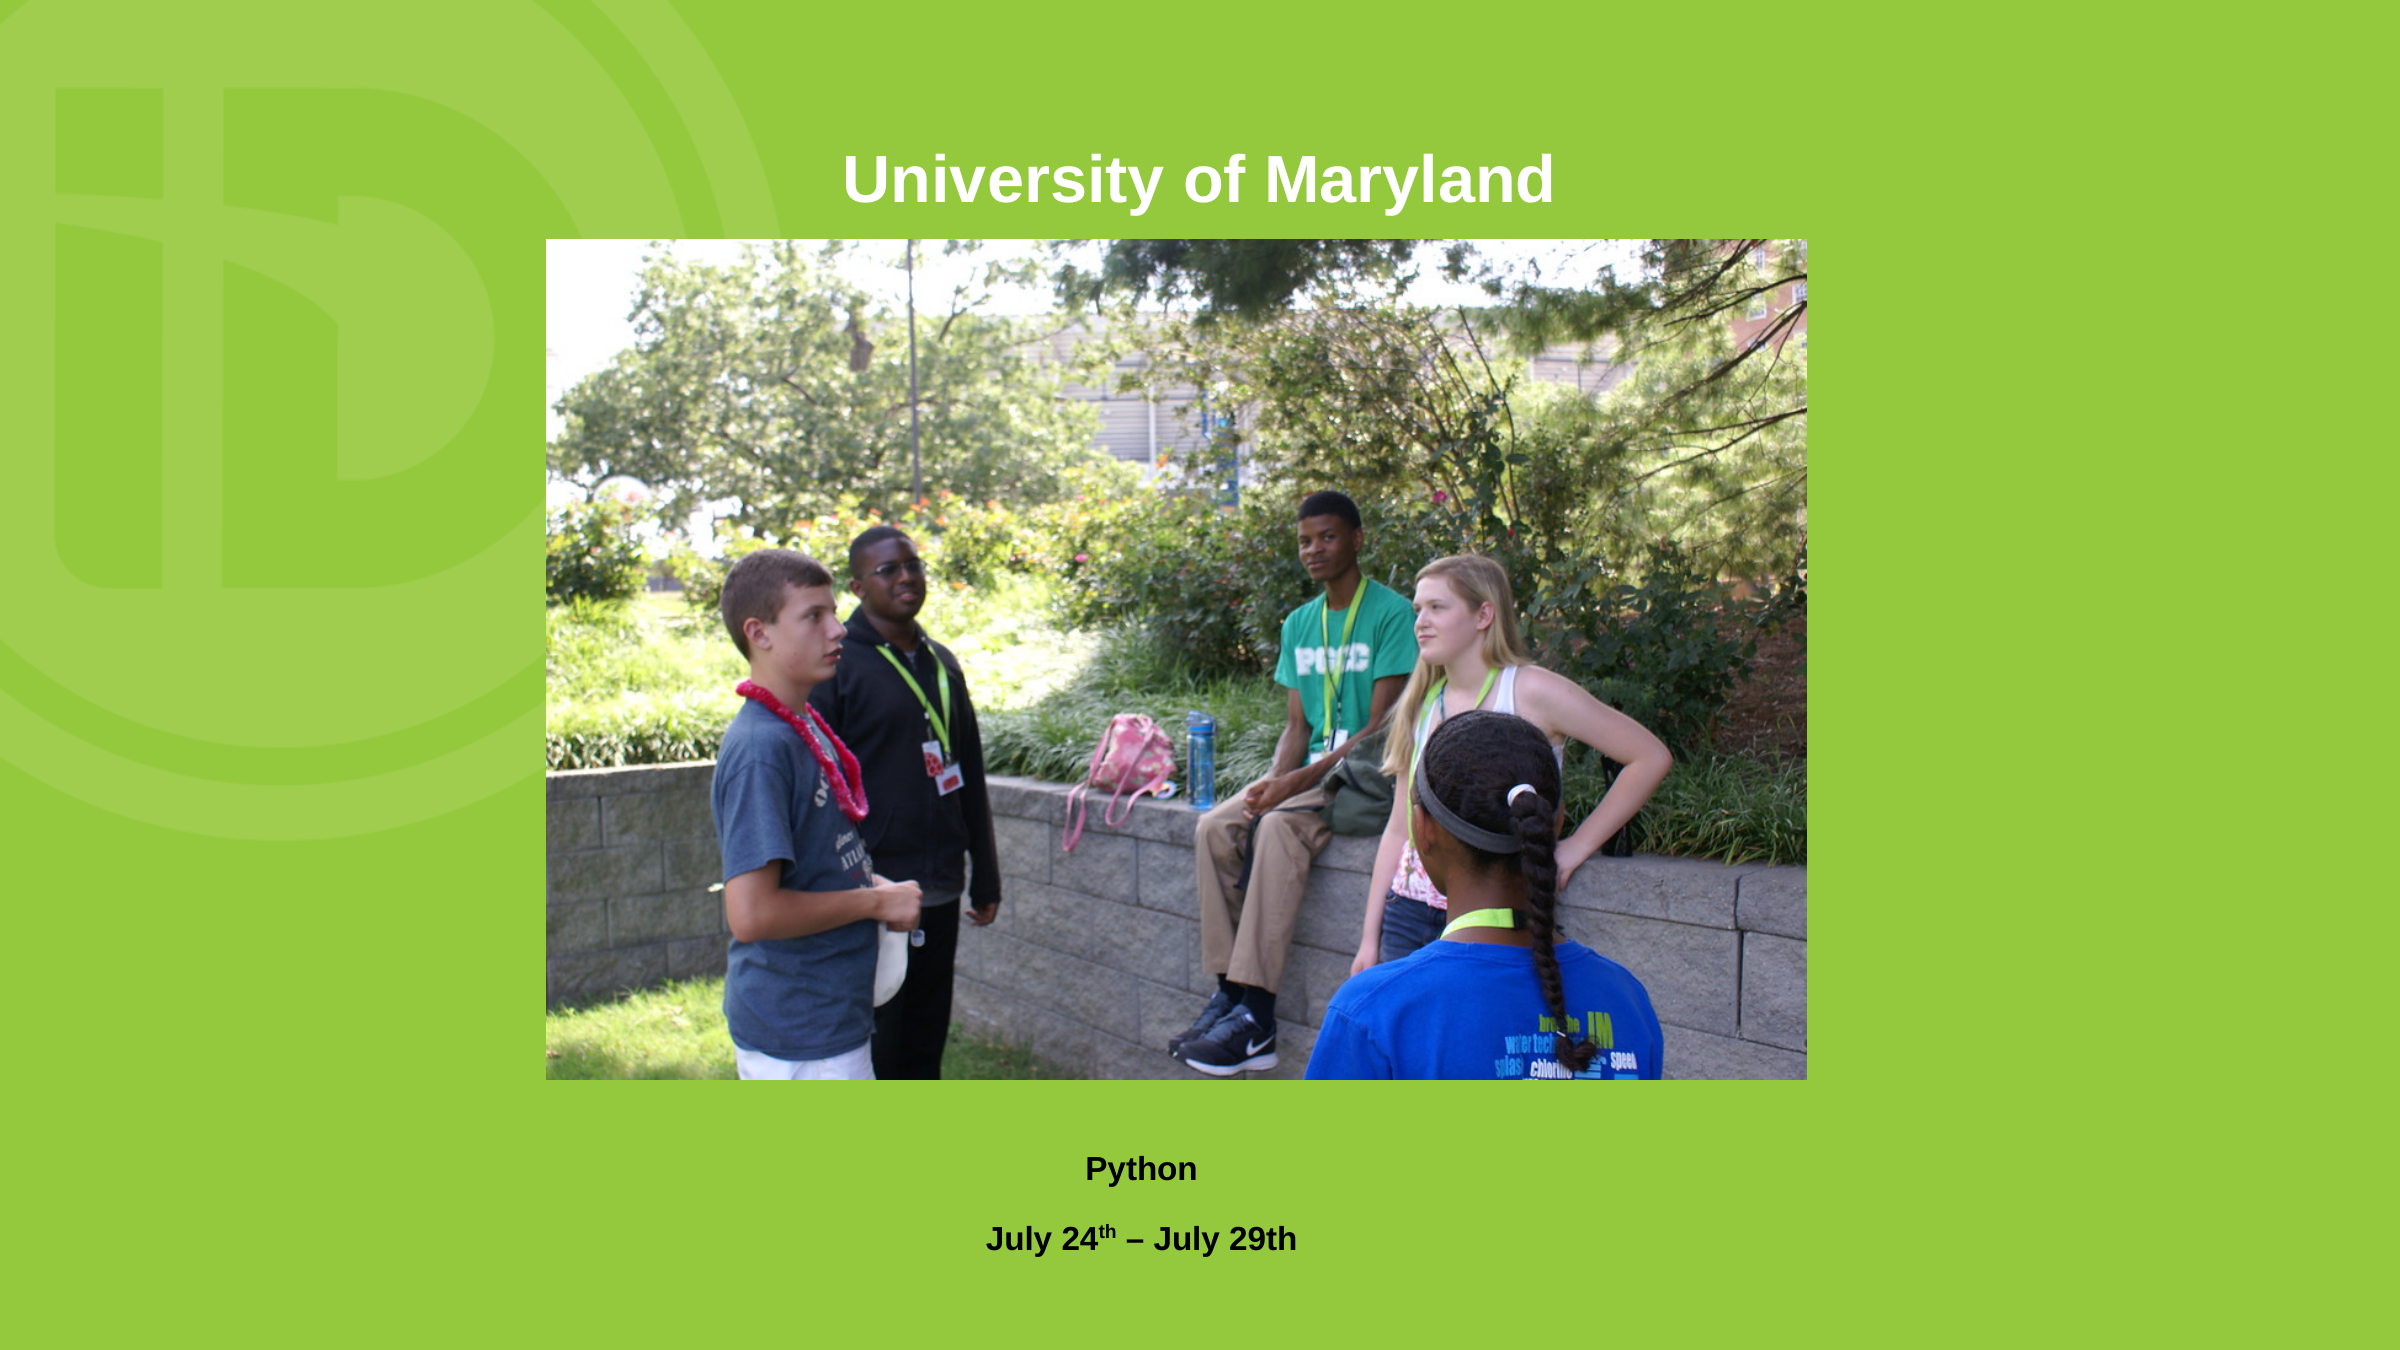

# University of Maryland
Replace this image with your own photo or screenshot. Then delete this text.
Python
July 24th – July 29th